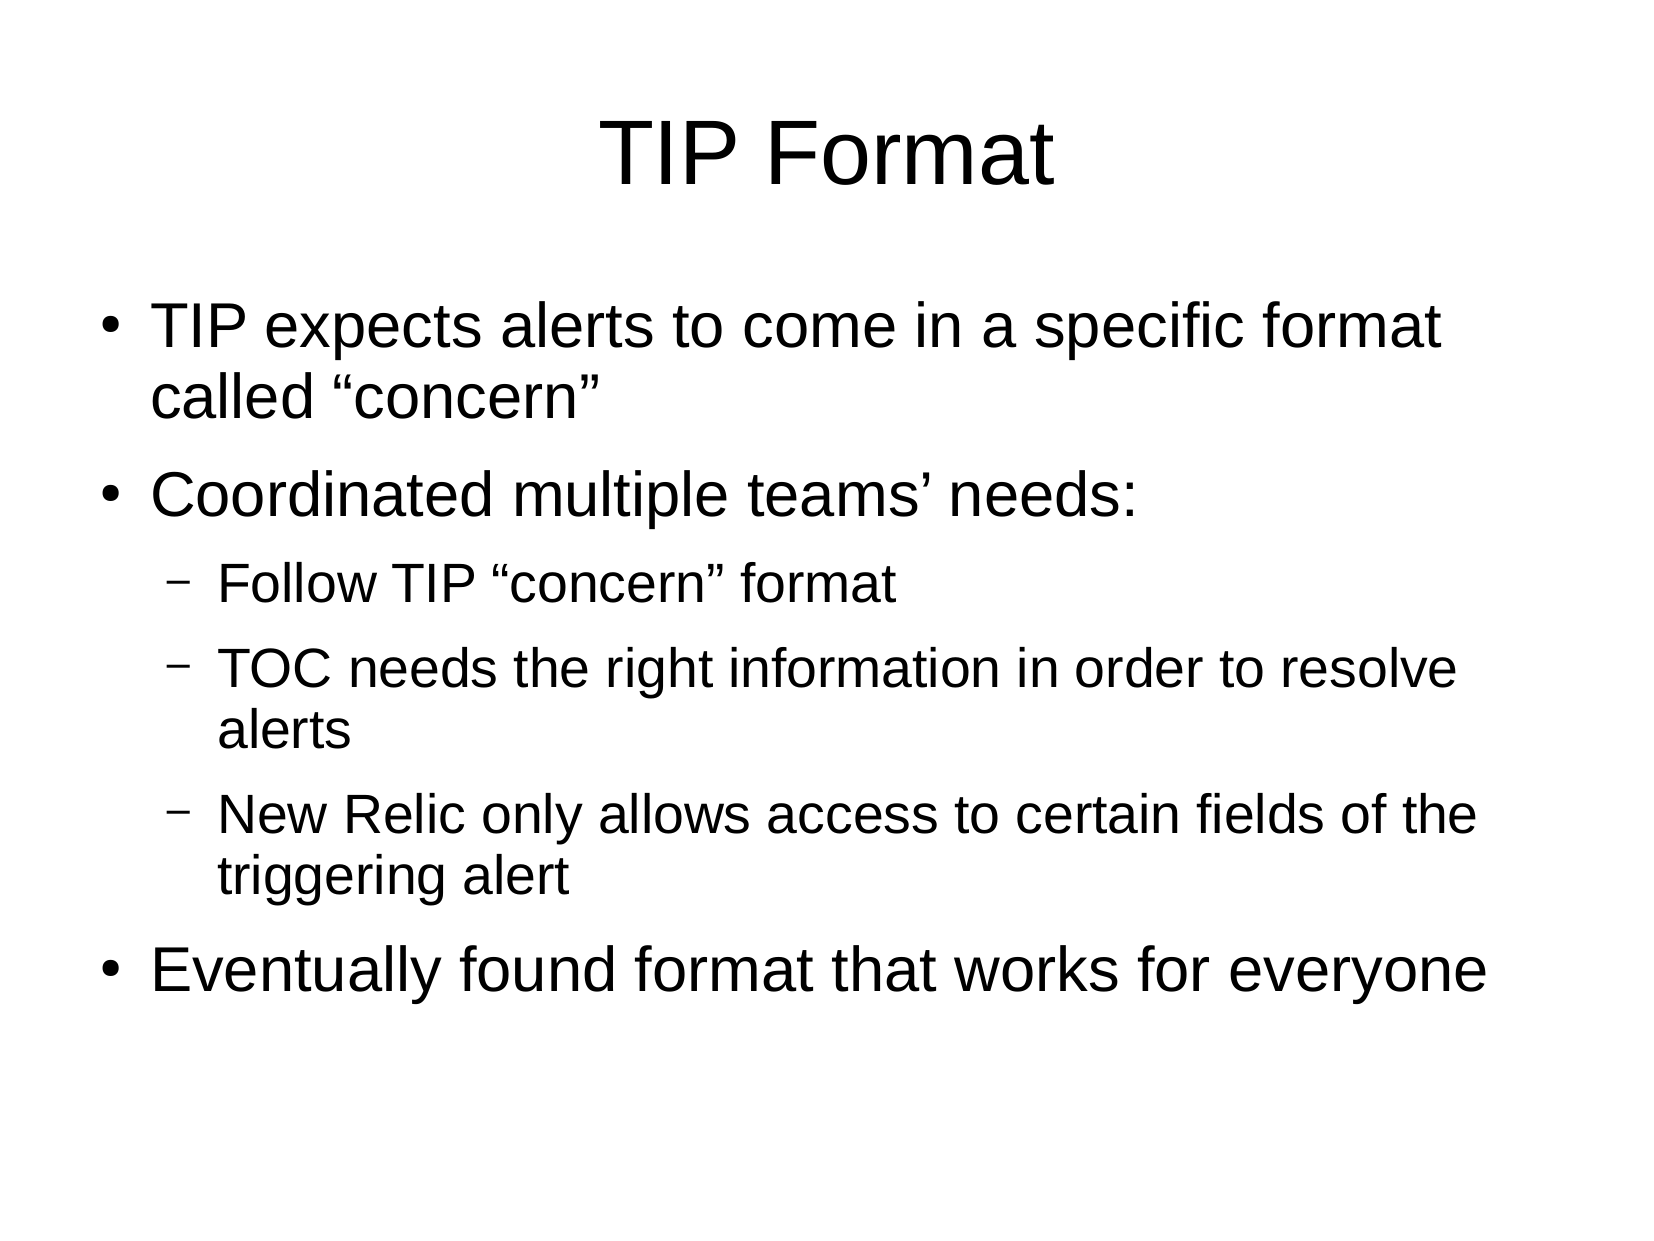

# TIP Format
TIP expects alerts to come in a specific format called “concern”
Coordinated multiple teams’ needs:
Follow TIP “concern” format
TOC needs the right information in order to resolve alerts
New Relic only allows access to certain fields of the triggering alert
Eventually found format that works for everyone